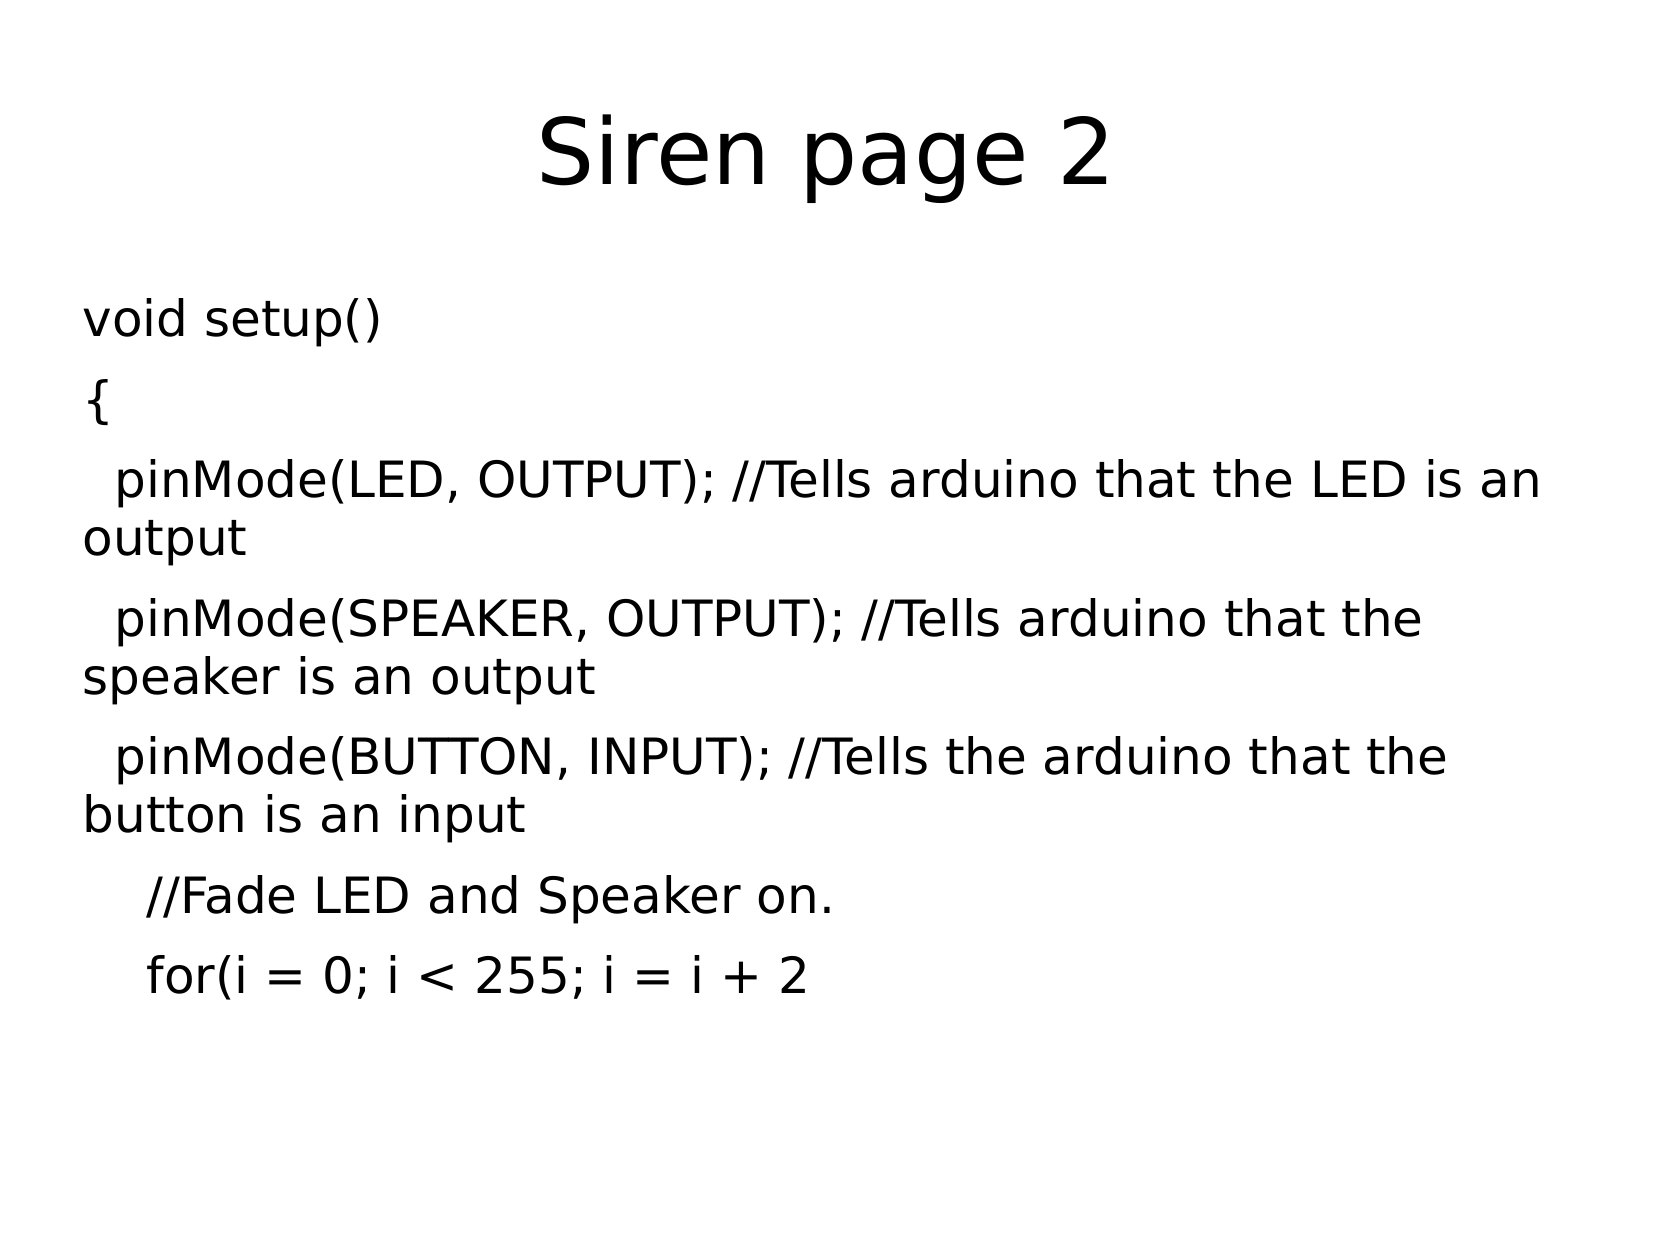

# Siren page 2
void setup()
{
 pinMode(LED, OUTPUT); //Tells arduino that the LED is an output
 pinMode(SPEAKER, OUTPUT); //Tells arduino that the speaker is an output
 pinMode(BUTTON, INPUT); //Tells the arduino that the button is an input
 //Fade LED and Speaker on.
 for(i = 0; i < 255; i = i + 2